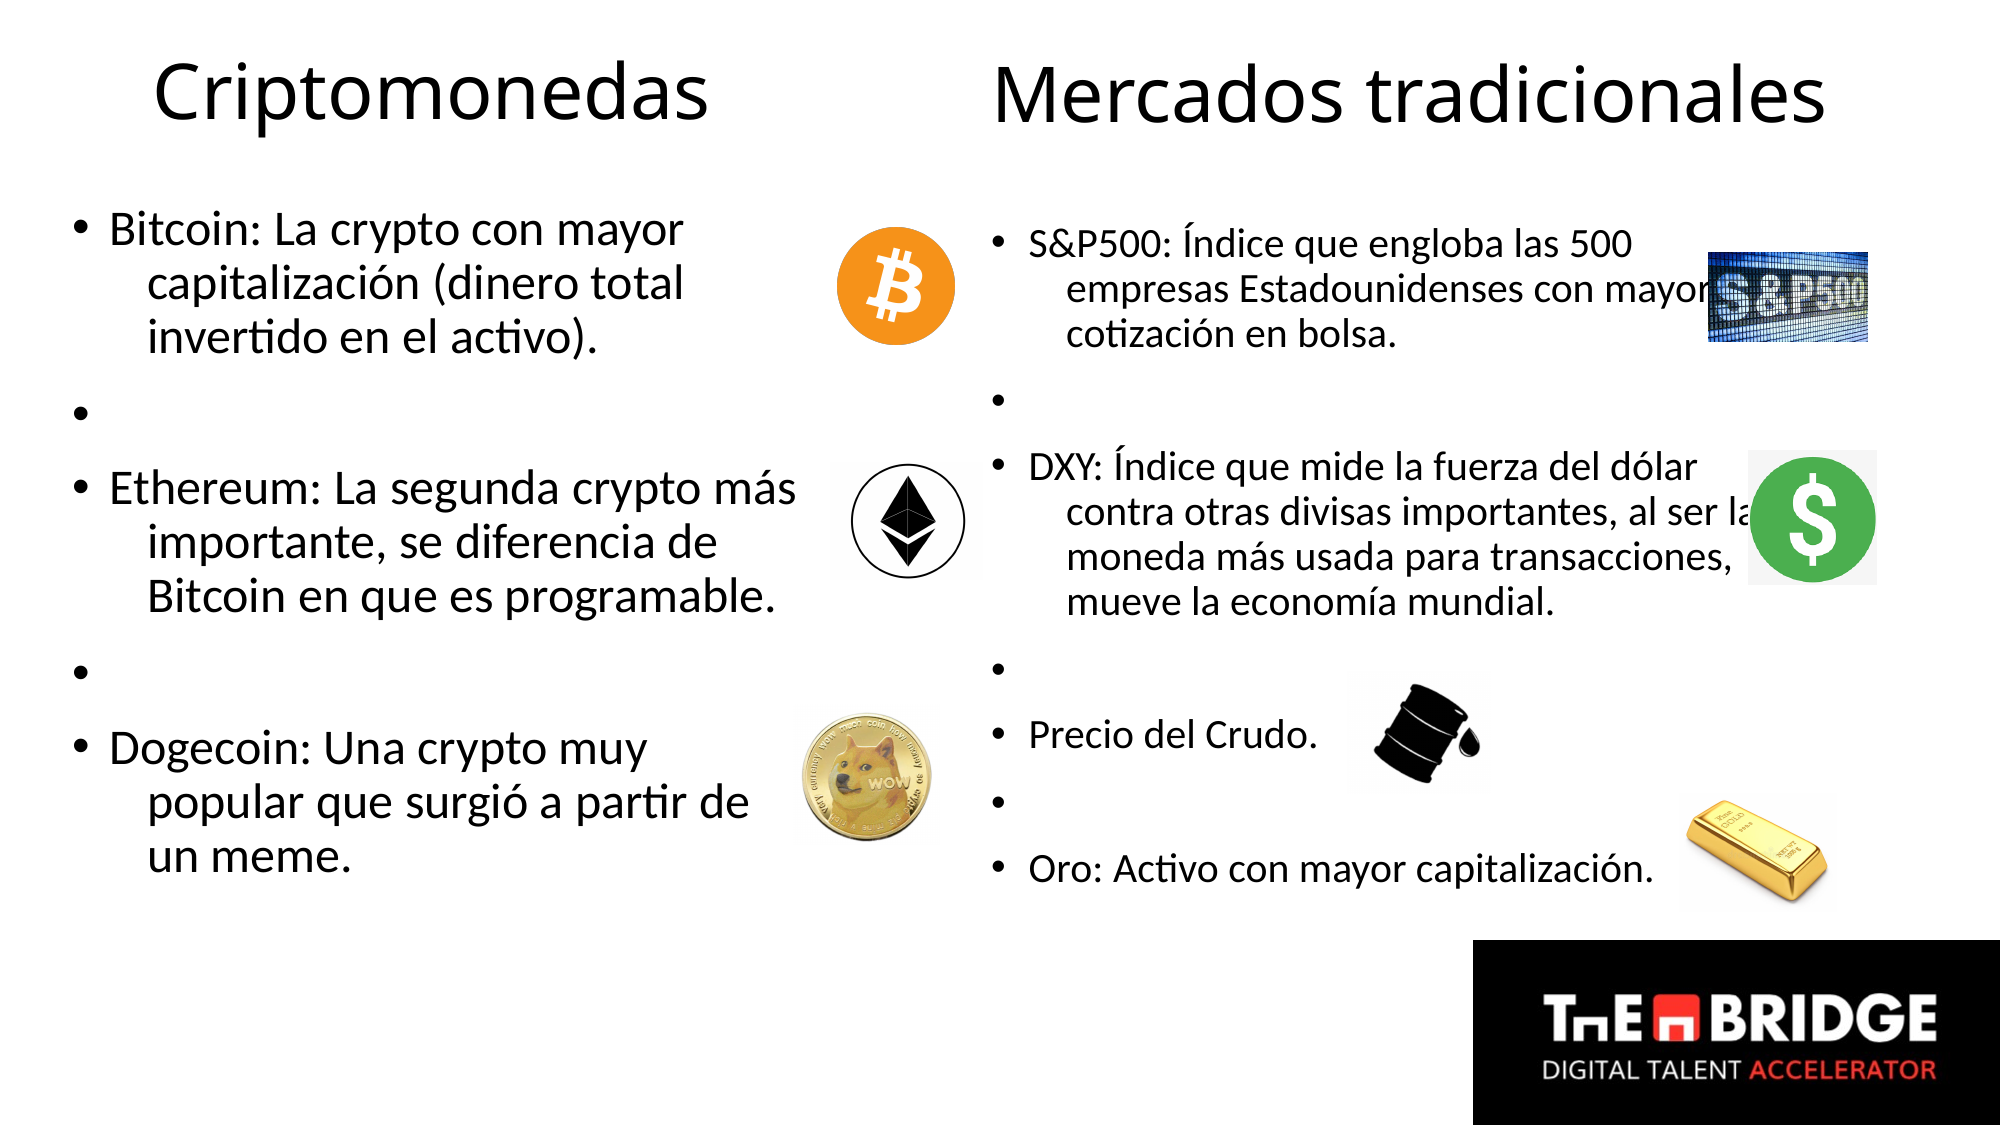

# Criptomonedas
Mercados tradicionales
Bitcoin: La crypto con mayor capitalización (dinero total invertido en el activo).
Ethereum: La segunda crypto más importante, se diferencia de Bitcoin en que es programable.
Dogecoin: Una crypto muy
popular que surgió a partir de
un meme.
S&P500: Índice que engloba las 500 empresas Estadounidenses con mayor cotización en bolsa.
DXY: Índice que mide la fuerza del dólar contra otras divisas importantes, al ser la moneda más usada para transacciones, mueve la economía mundial.
Precio del Crudo.
Oro: Activo con mayor capitalización.